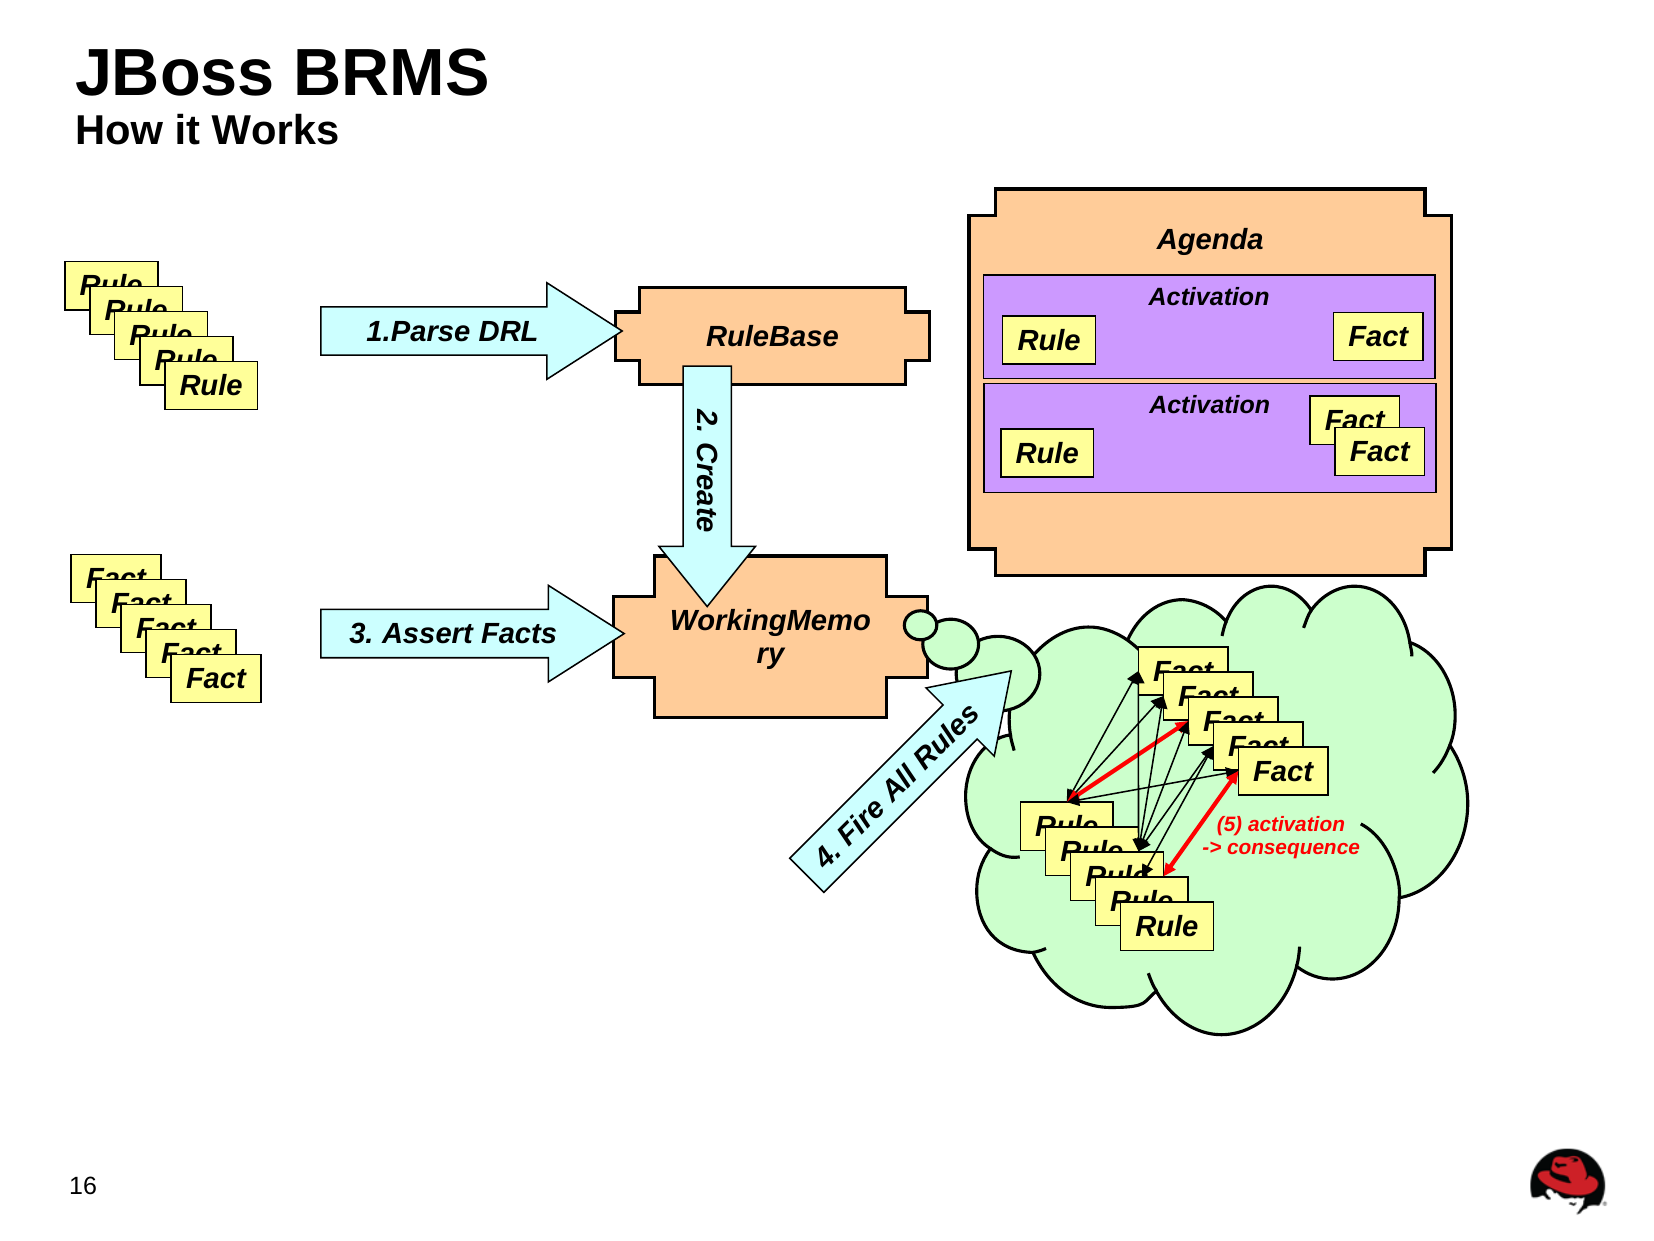

# JBoss BRMS How it Works
Agenda
Rule
Activation
Fact
Rule
1.Parse DRL
Rule
RuleBase
Rule
Rule
Rule
Activation
Fact
Fact
Rule
2. Create
Fact
WorkingMemory
Fact
3. Assert Facts
Fact
Fact
Fact
Fact
Fact
Fact
Fact
4. Fire All Rules
Fact
Rule
(5) activation
-> consequence
Rule
Rule
Rule
Rule